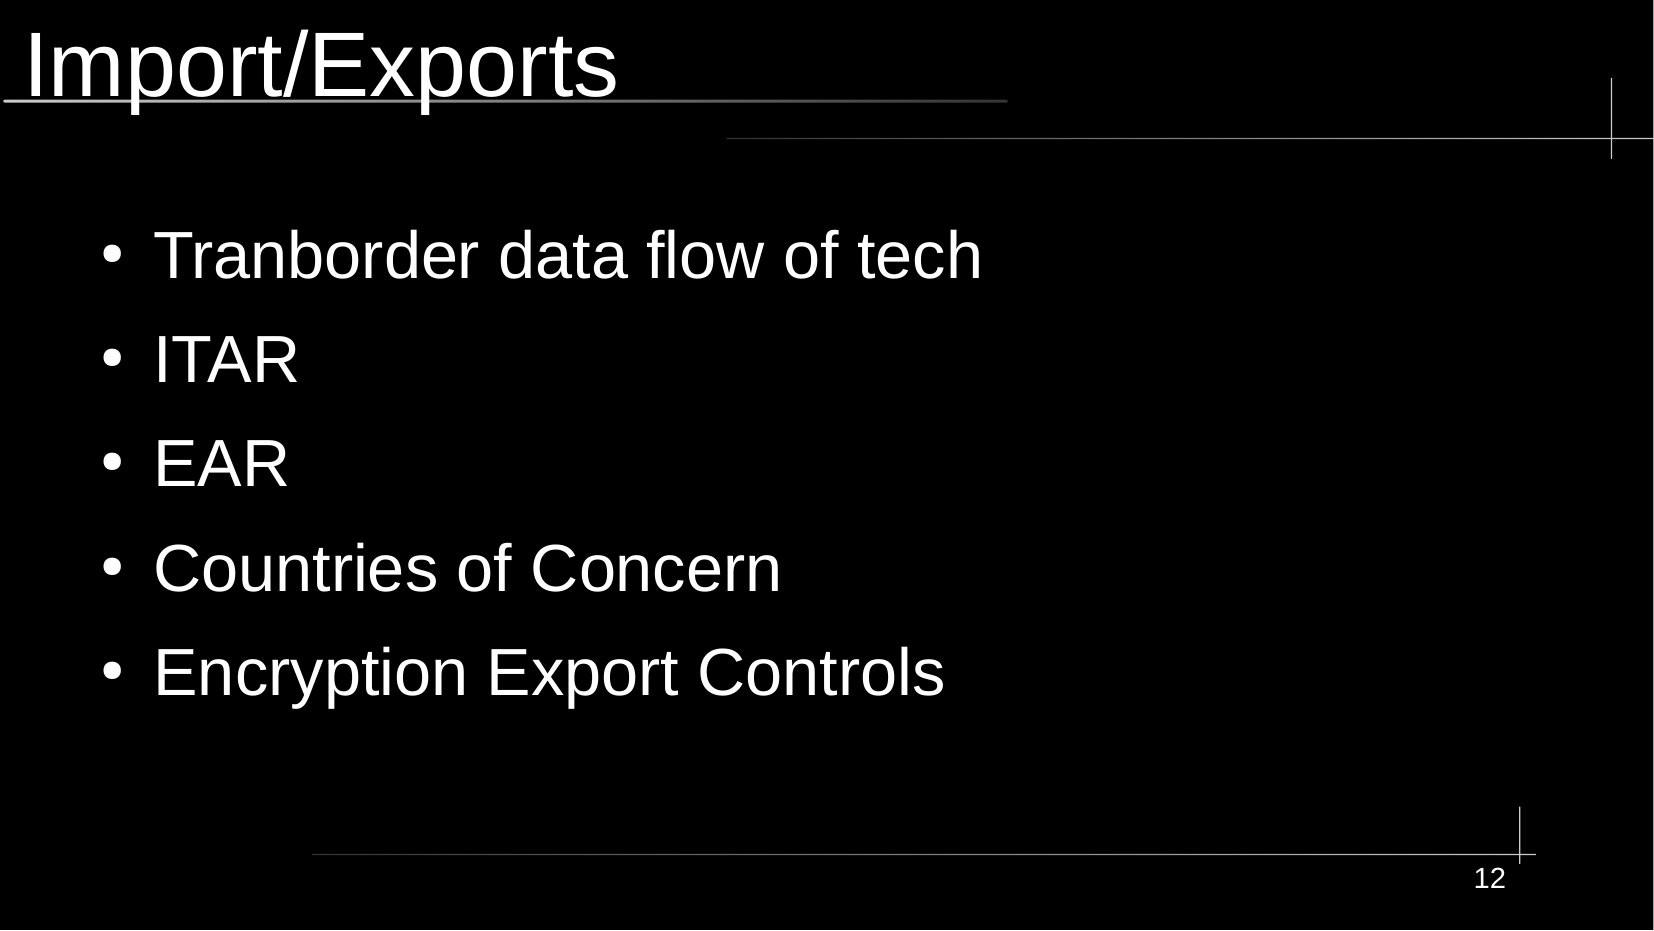

# Import/Exports
Tranborder data flow of tech
ITAR
EAR
Countries of Concern
Encryption Export Controls
12